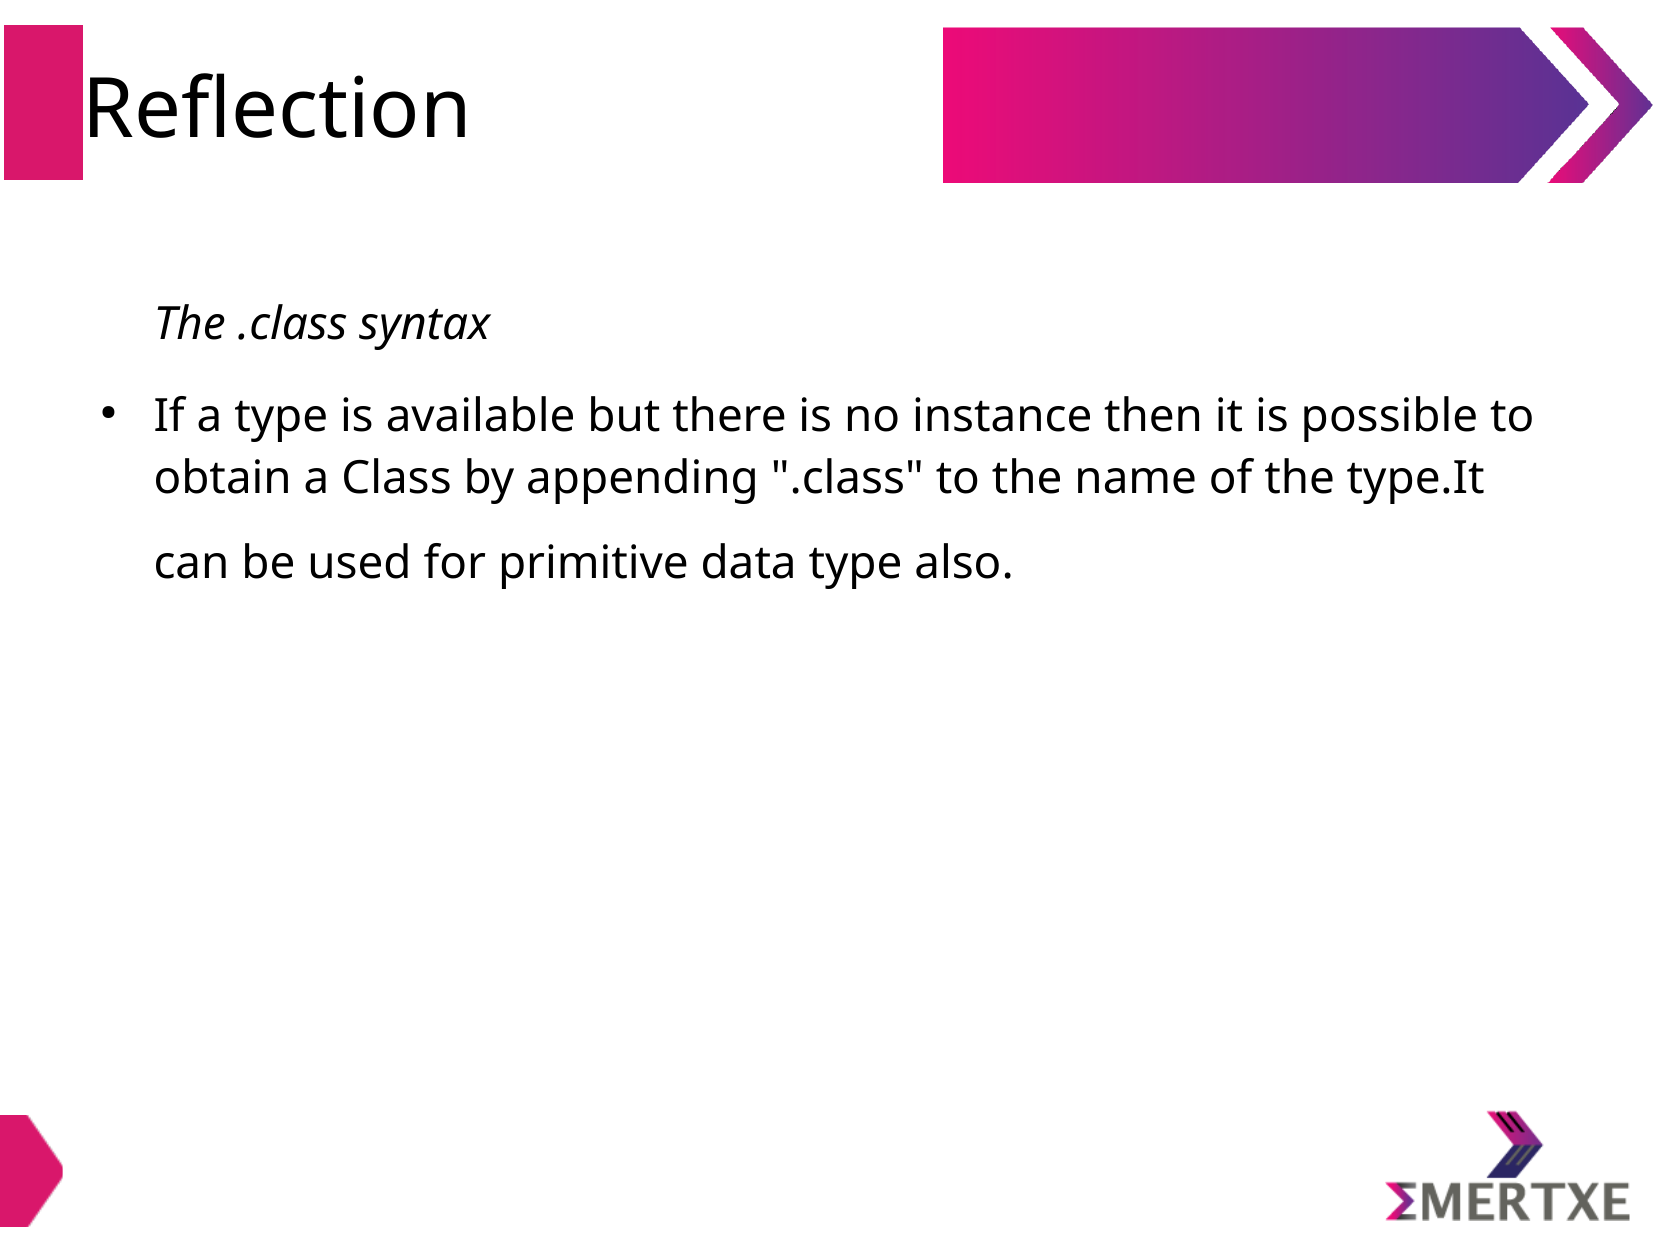

# Reflection
The .class syntax
If a type is available but there is no instance then it is possible to obtain a Class by appending ".class" to the name of the type.It can be used for primitive data type also.